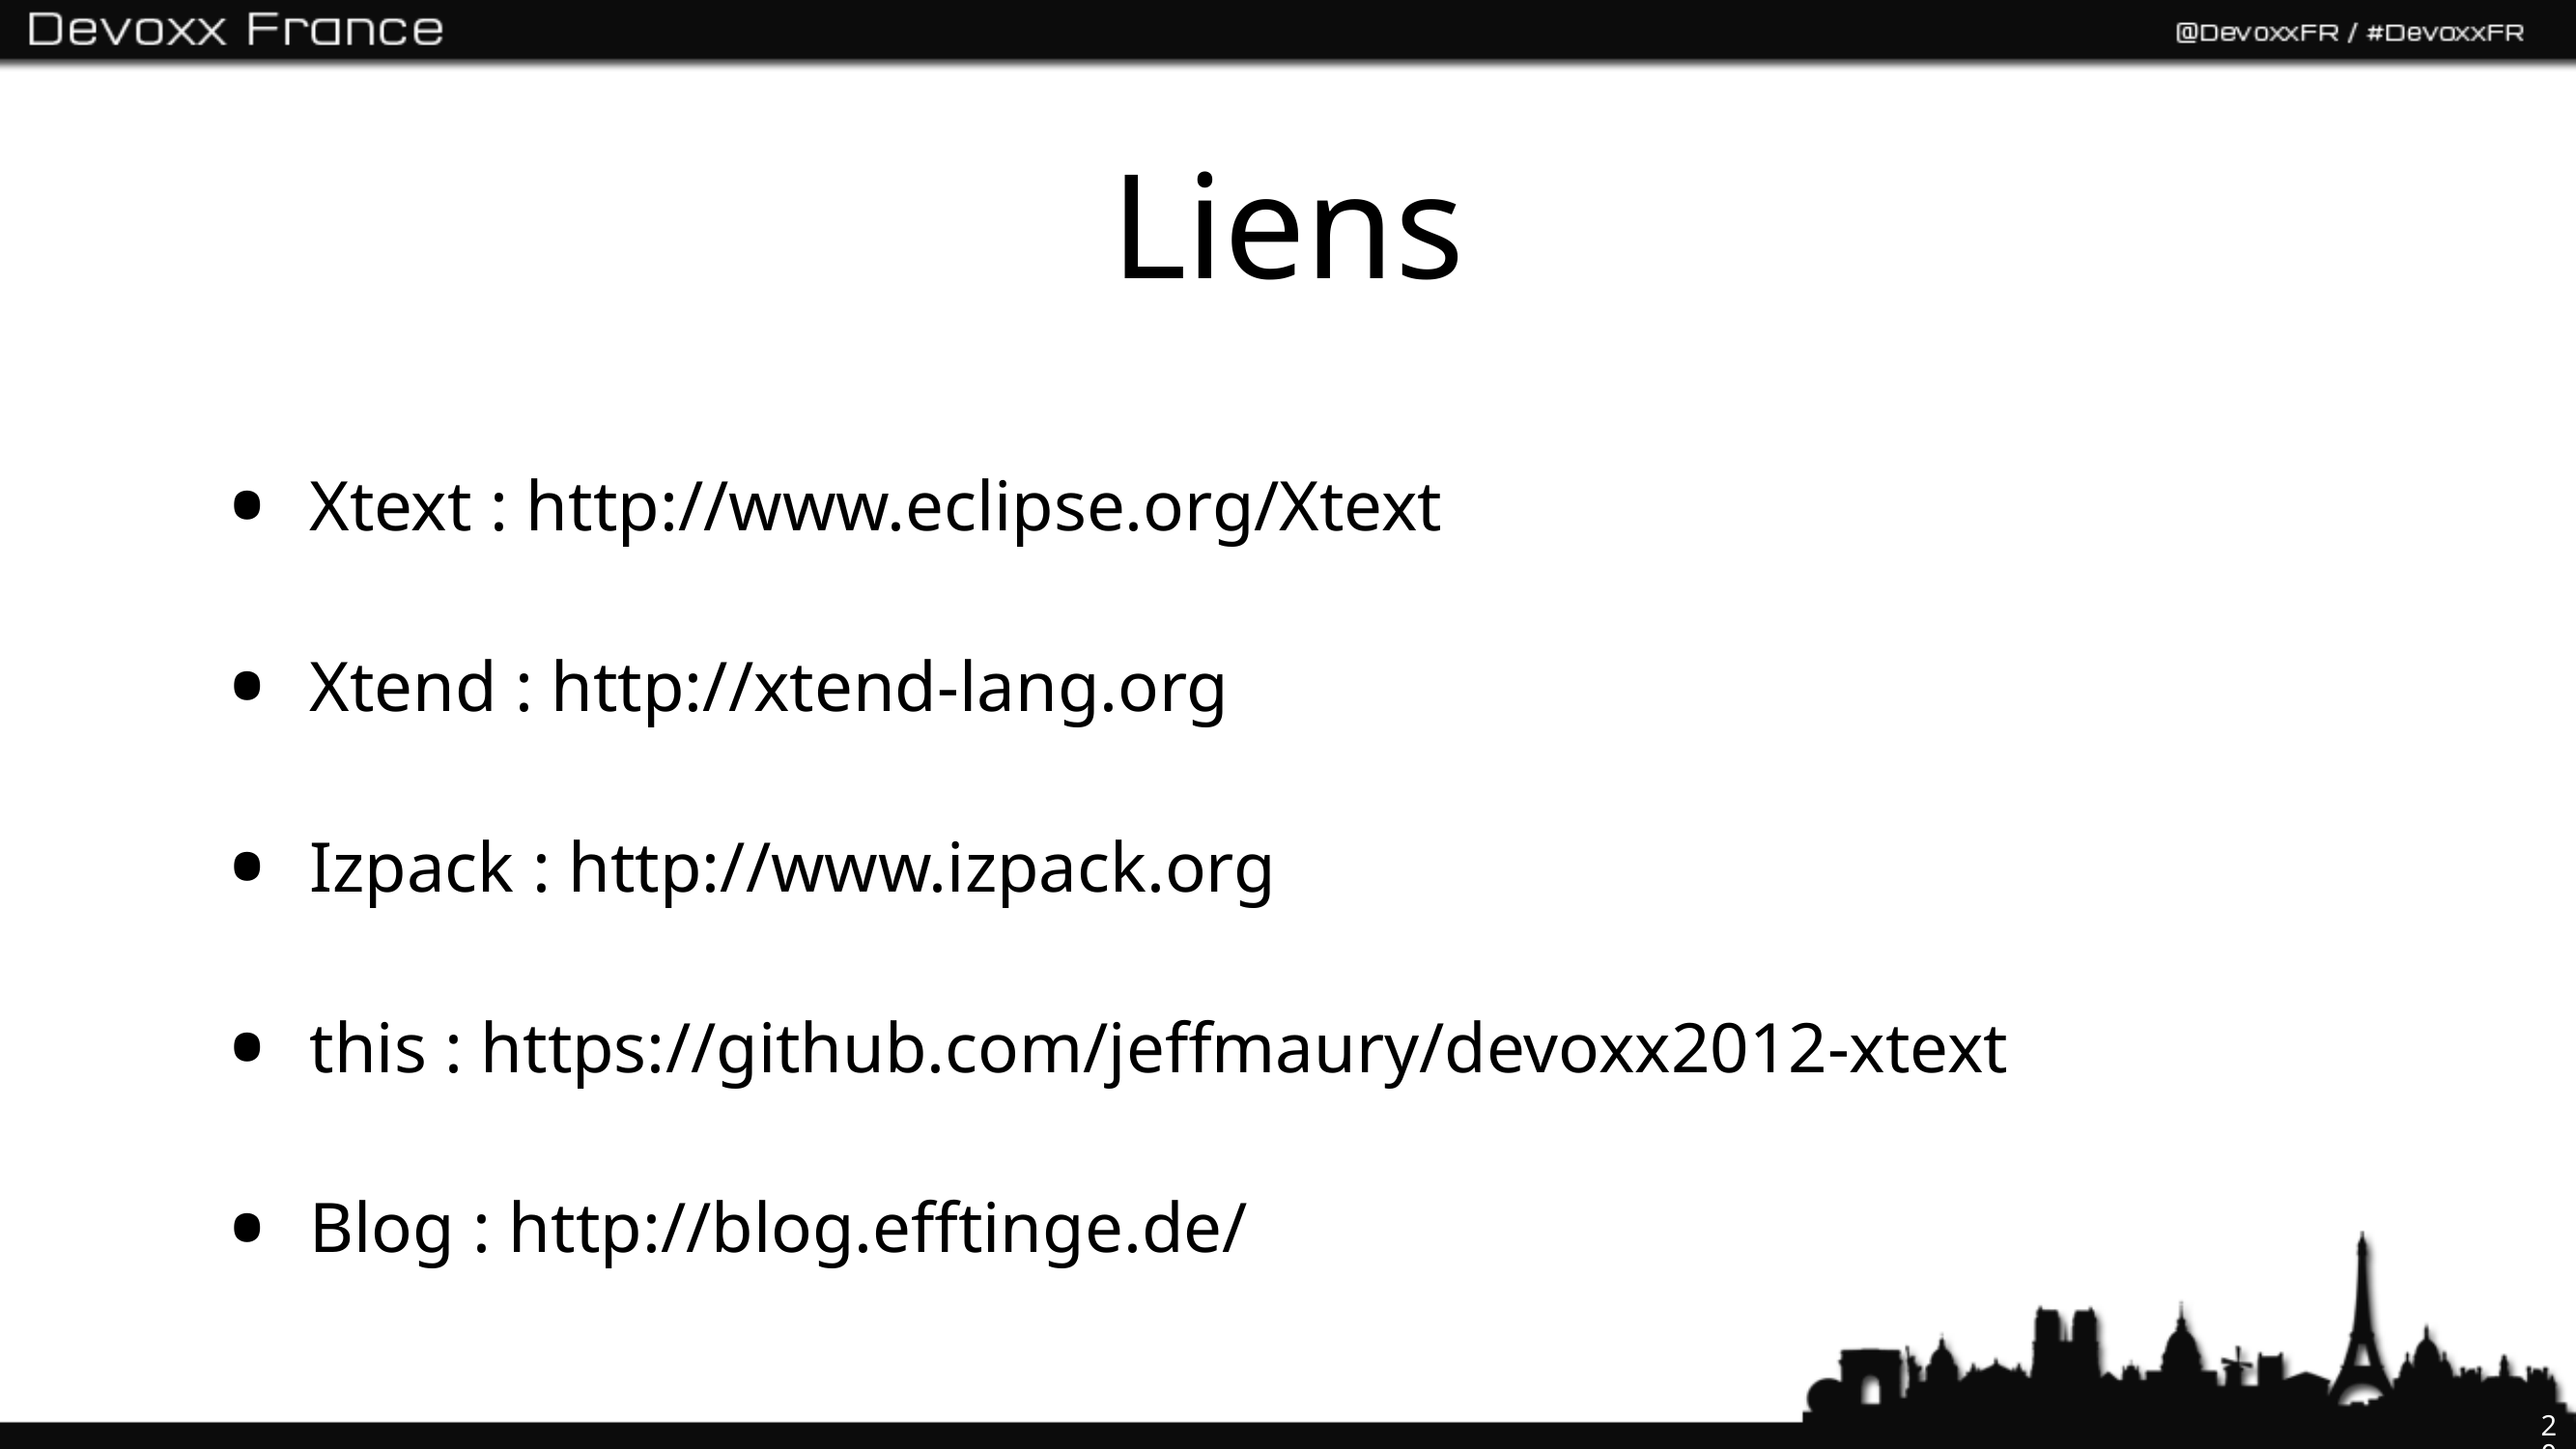

# Liens
Xtext : http://www.eclipse.org/Xtext
Xtend : http://xtend-lang.org
Izpack : http://www.izpack.org
this : https://github.com/jeffmaury/devoxx2012-xtext
Blog : http://blog.efftinge.de/
20